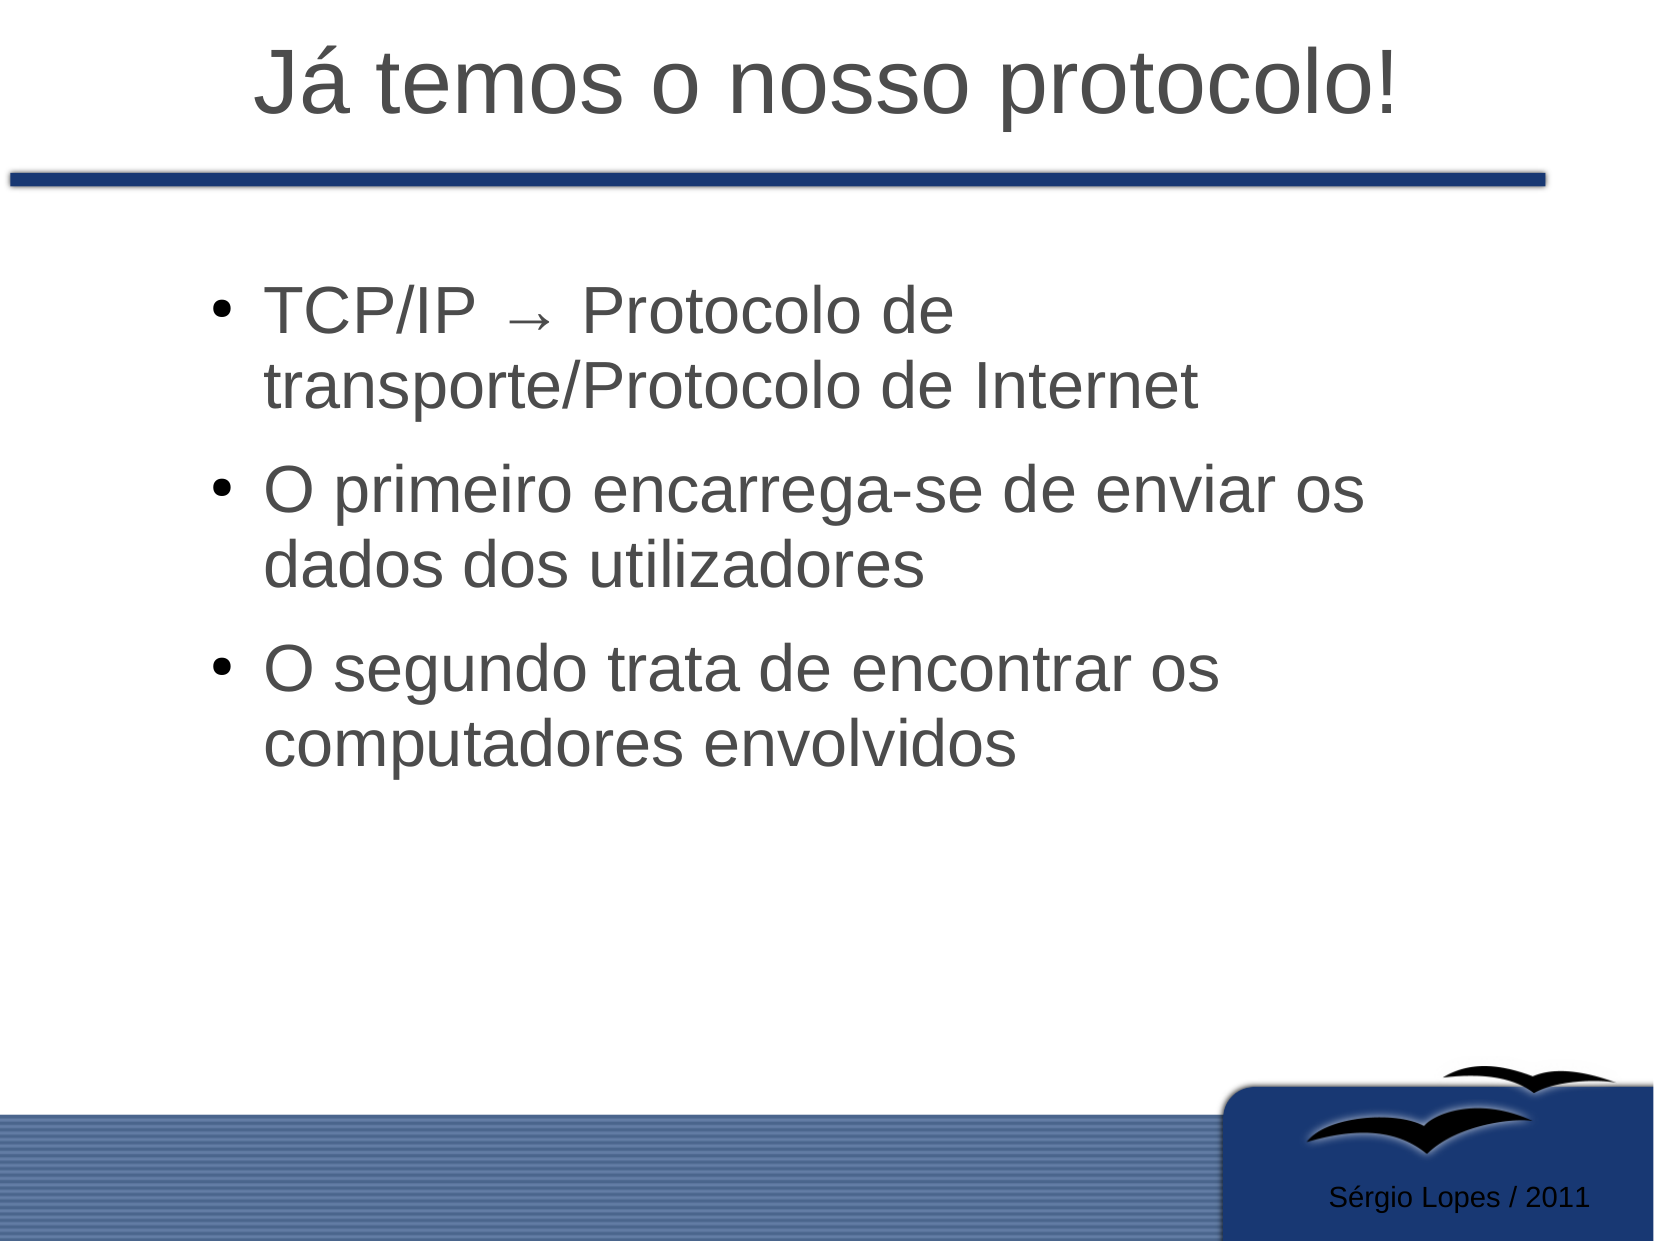

# Já temos o nosso protocolo!
TCP/IP → Protocolo de transporte/Protocolo de Internet
O primeiro encarrega-se de enviar os dados dos utilizadores
O segundo trata de encontrar os computadores envolvidos
Sérgio Lopes / 2011